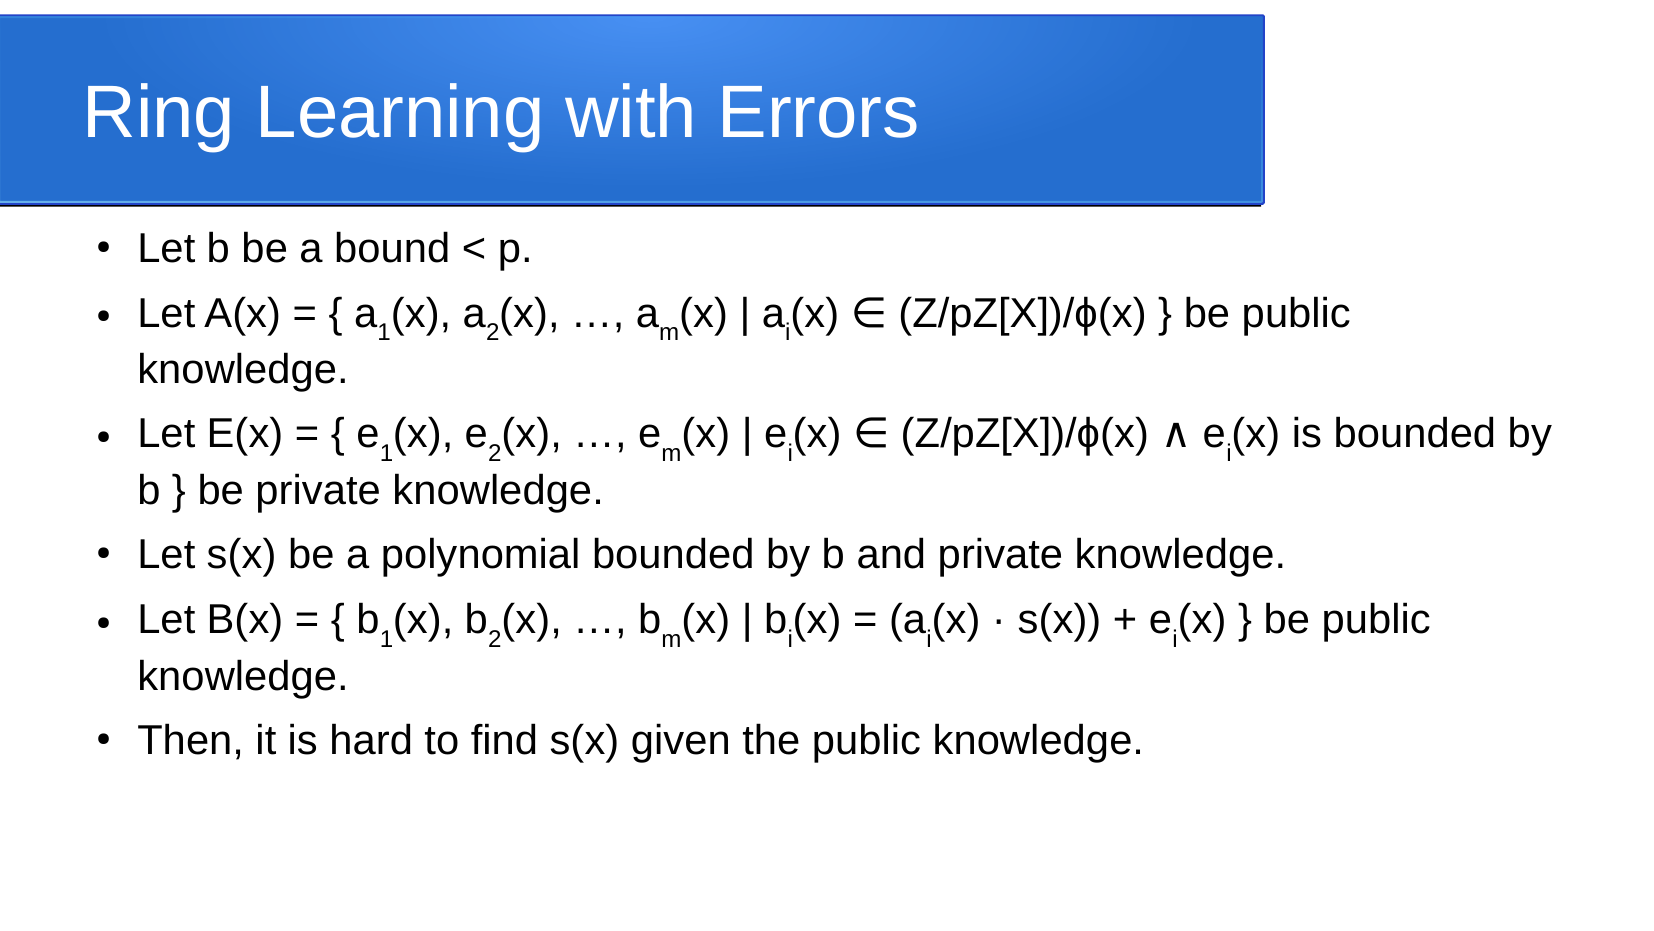

# Ring Learning with Errors
Let b be a bound < p.
Let A(x) = { a1(x), a2(x), …, am(x) | ai(x) ∈ (Z/pZ[X])/ϕ(x) } be public knowledge.
Let E(x) = { e1(x), e2(x), …, em(x) | ei(x) ∈ (Z/pZ[X])/ϕ(x) ∧ ei(x) is bounded by b } be private knowledge.
Let s(x) be a polynomial bounded by b and private knowledge.
Let B(x) = { b1(x), b2(x), …, bm(x) | bi(x) = (ai(x) · s(x)) + ei(x) } be public knowledge.
Then, it is hard to find s(x) given the public knowledge.